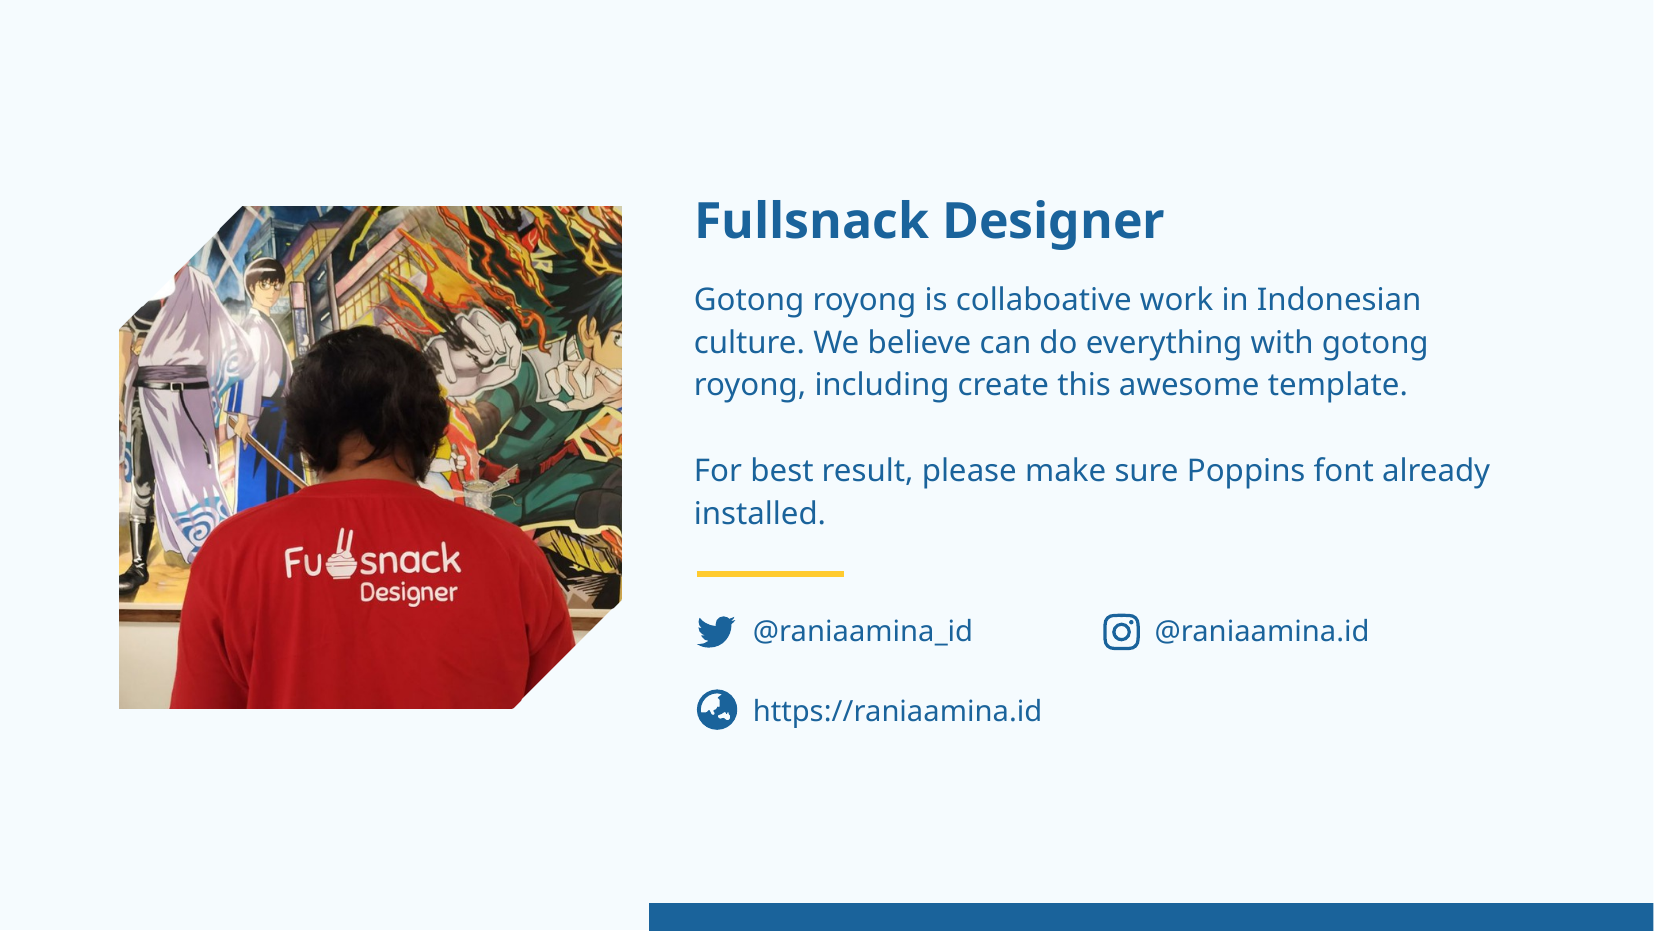

Fullsnack Designer
Gotong royong is collaboative work in Indonesian culture. We believe can do everything with gotong royong, including create this awesome template.
For best result, please make sure Poppins font already installed.
@raniaamina_id
@raniaamina.id
https://raniaamina.id